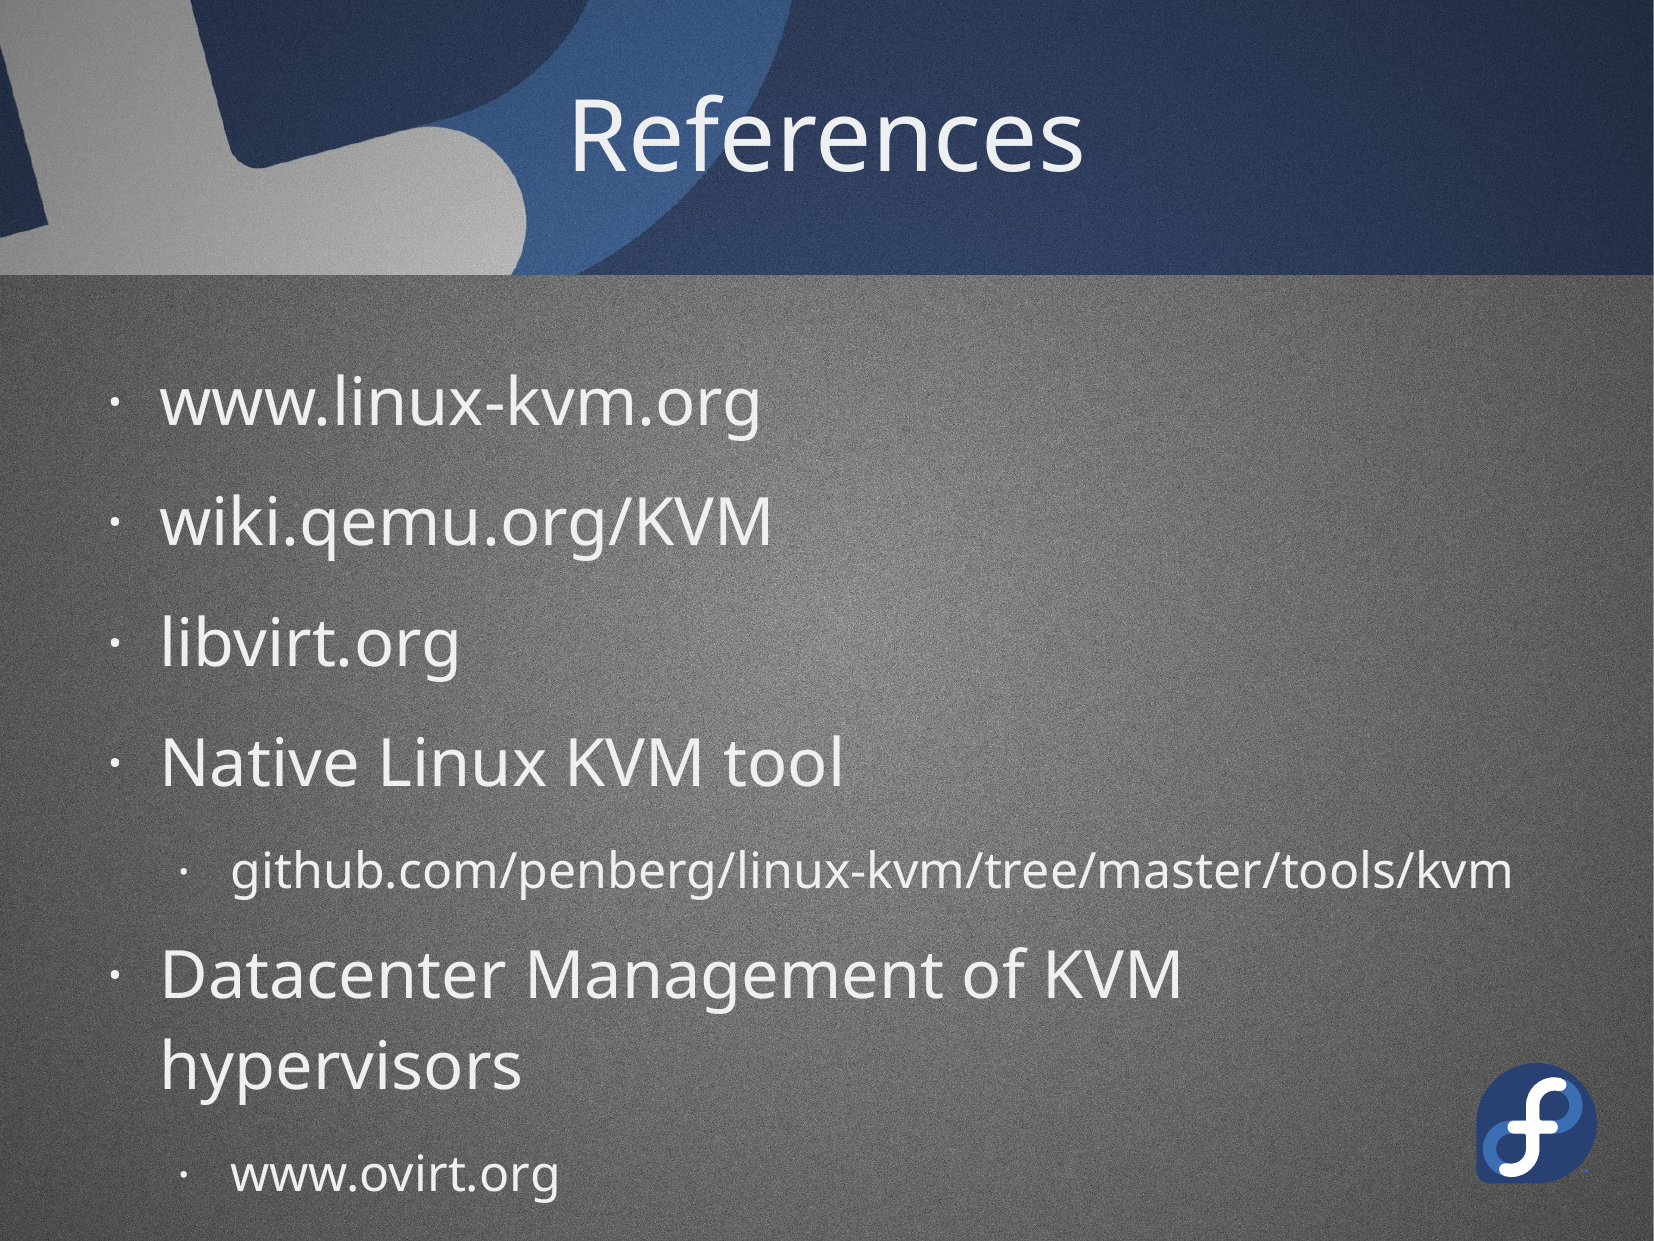

# References
www.linux-kvm.org
wiki.qemu.org/KVM
libvirt.org
Native Linux KVM tool
github.com/penberg/linux-kvm/tree/master/tools/kvm
Datacenter Management of KVM hypervisors
www.ovirt.org
Openstack and libvirt
wiki.openstack.org/LibvirtAPIvirsh